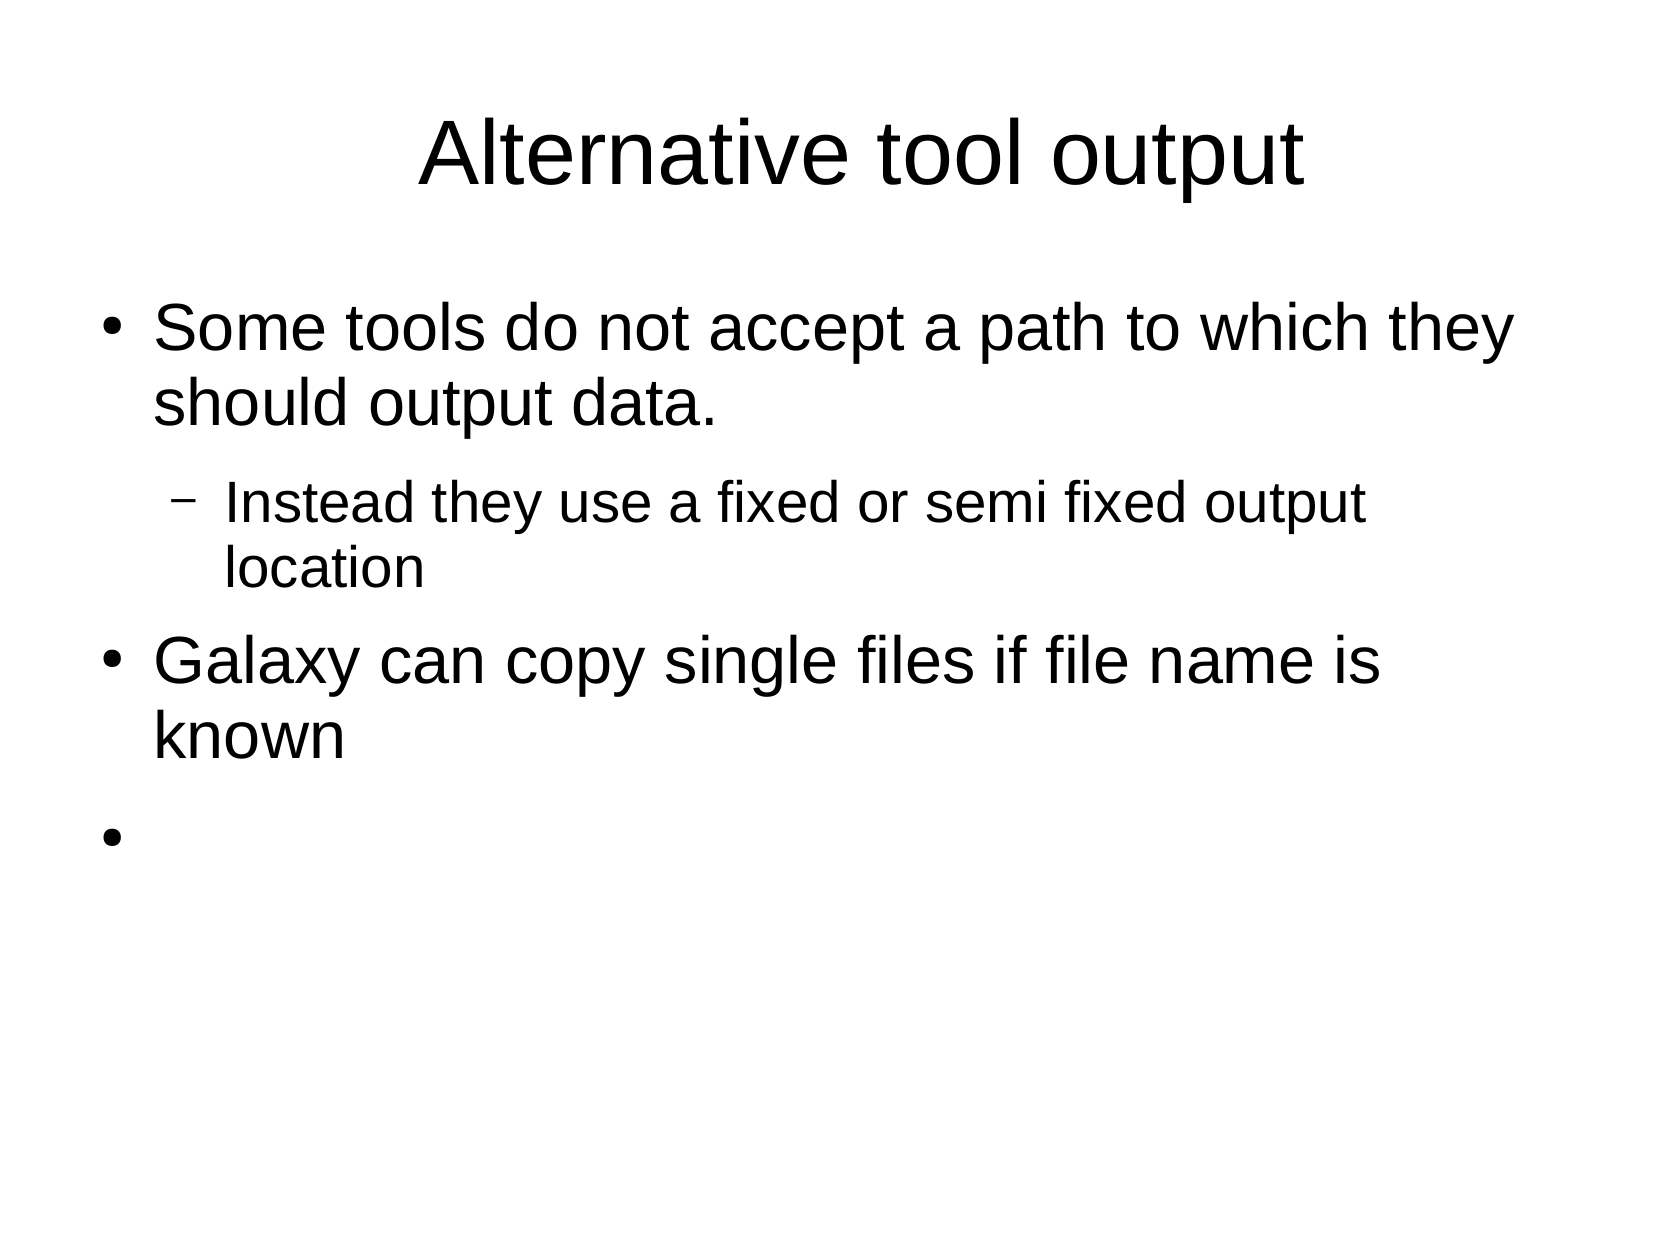

# Alternative tool output
Some tools do not accept a path to which they should output data.
Instead they use a fixed or semi fixed output location
Galaxy can copy single files if file name is known